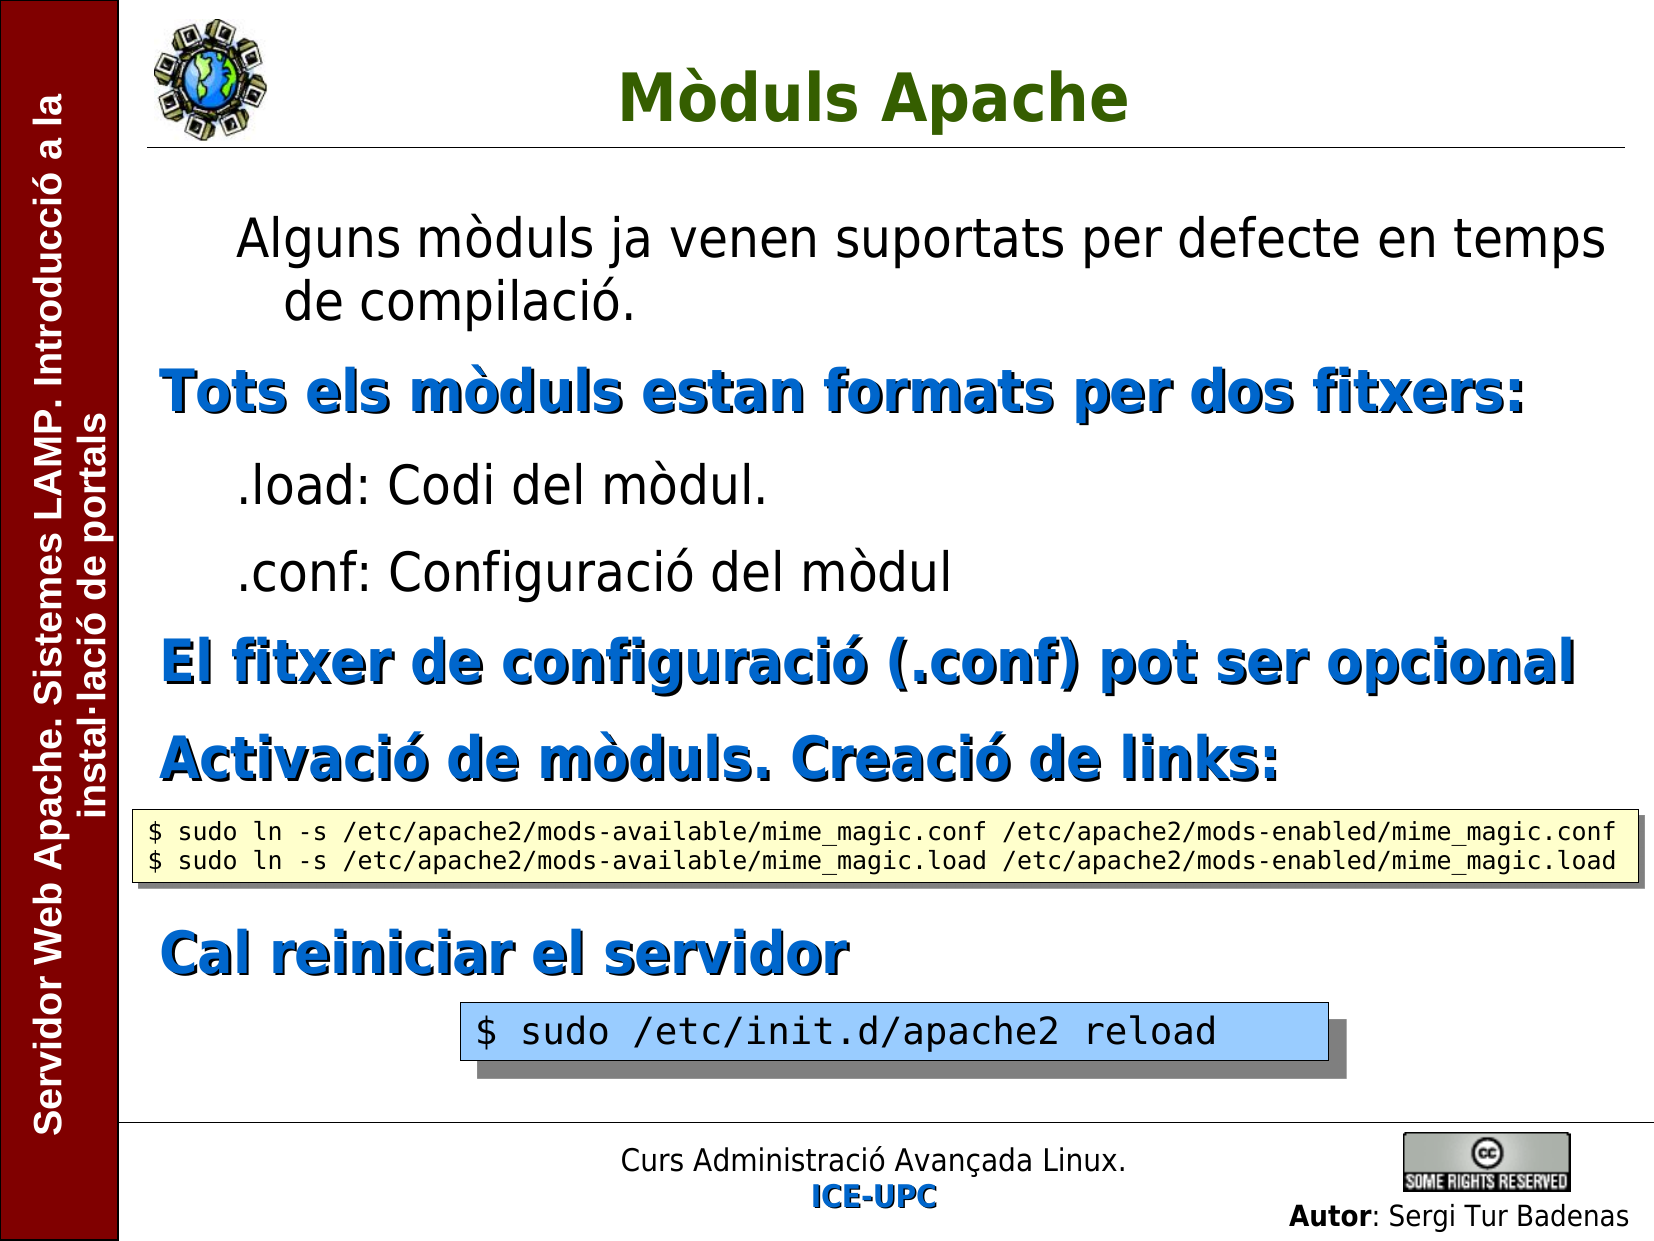

# Mòduls Apache
Alguns mòduls ja venen suportats per defecte en temps de compilació.
Tots els mòduls estan formats per dos fitxers:
.load: Codi del mòdul.
.conf: Configuració del mòdul
El fitxer de configuració (.conf) pot ser opcional
Activació de mòduls. Creació de links:
Cal reiniciar el servidor
$ sudo ln -s /etc/apache2/mods-available/mime_magic.conf /etc/apache2/mods-enabled/mime_magic.conf
$ sudo ln -s /etc/apache2/mods-available/mime_magic.load /etc/apache2/mods-enabled/mime_magic.load
$ sudo /etc/init.d/apache2 reload